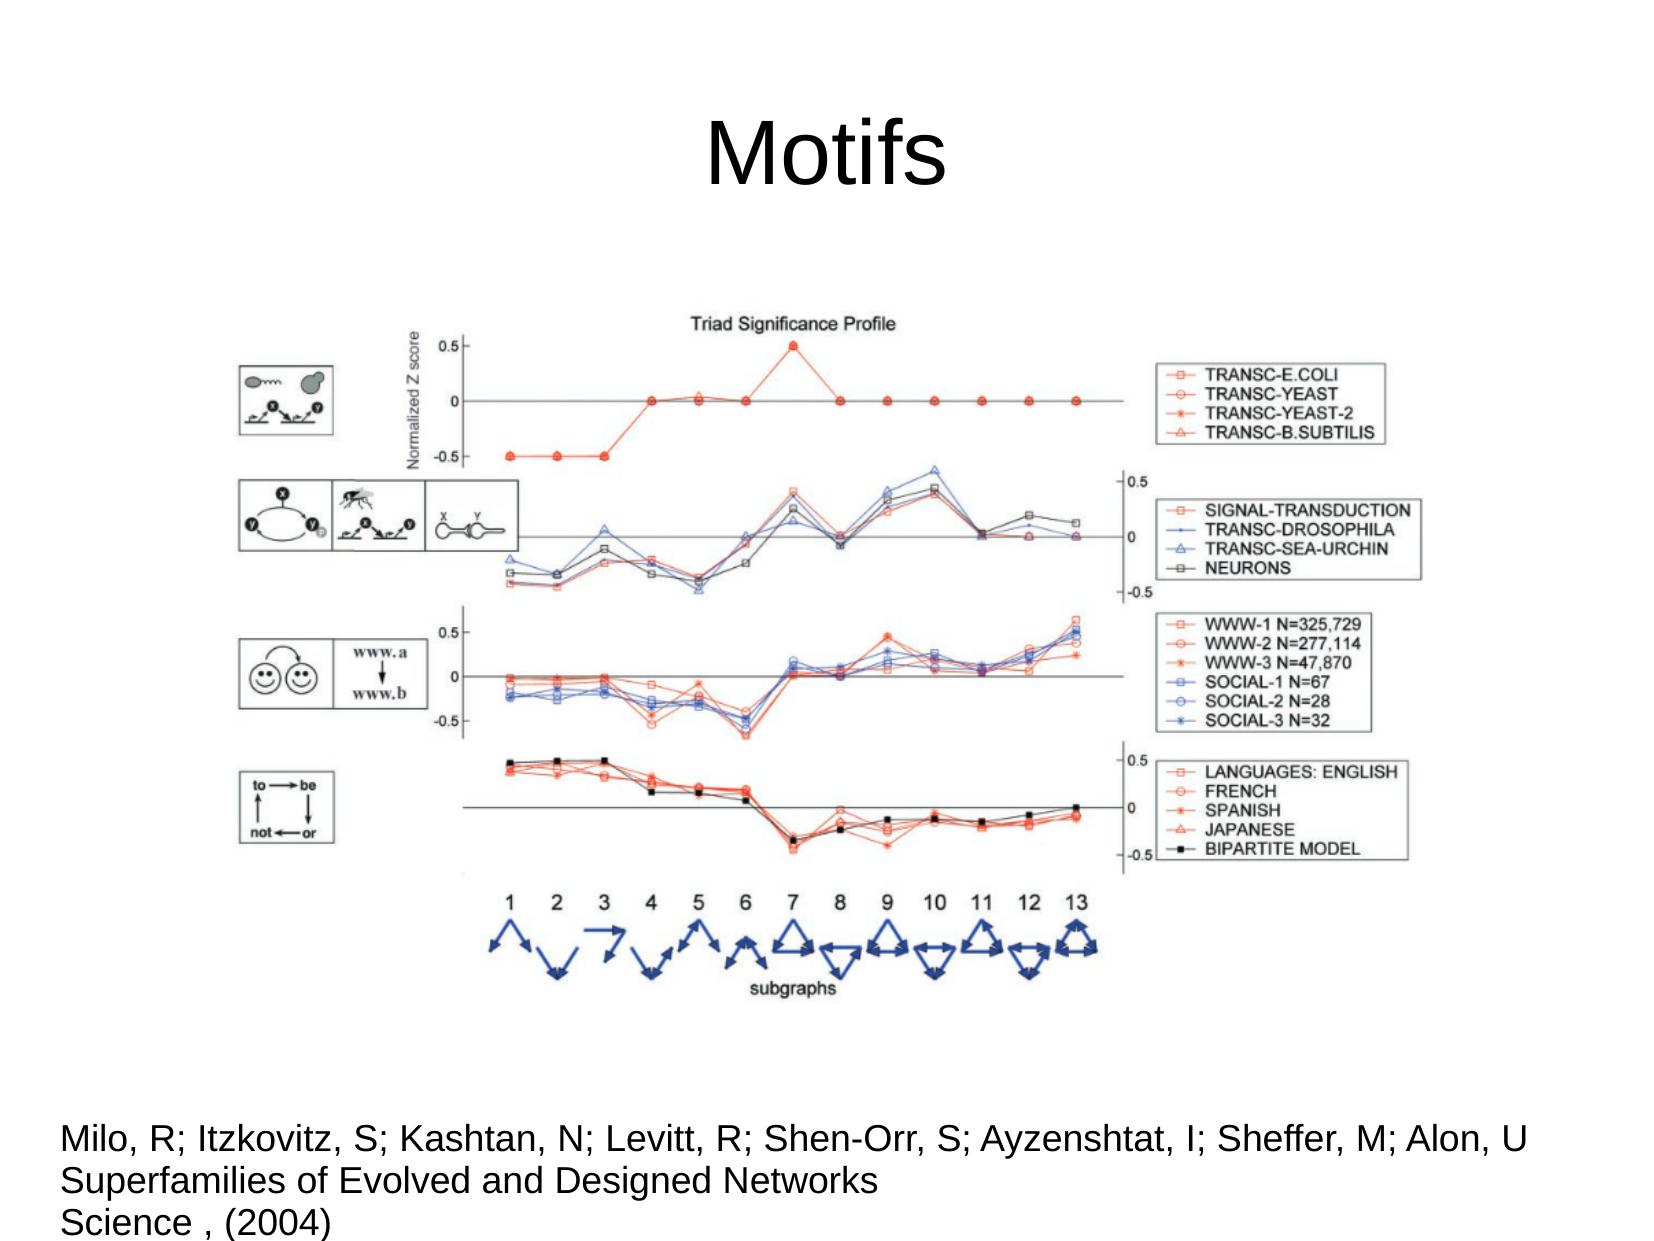

# Motifs
Milo, R; Itzkovitz, S; Kashtan, N; Levitt, R; Shen-Orr, S; Ayzenshtat, I; Sheffer, M; Alon, U
Superfamilies of Evolved and Designed Networks
Science , (2004)